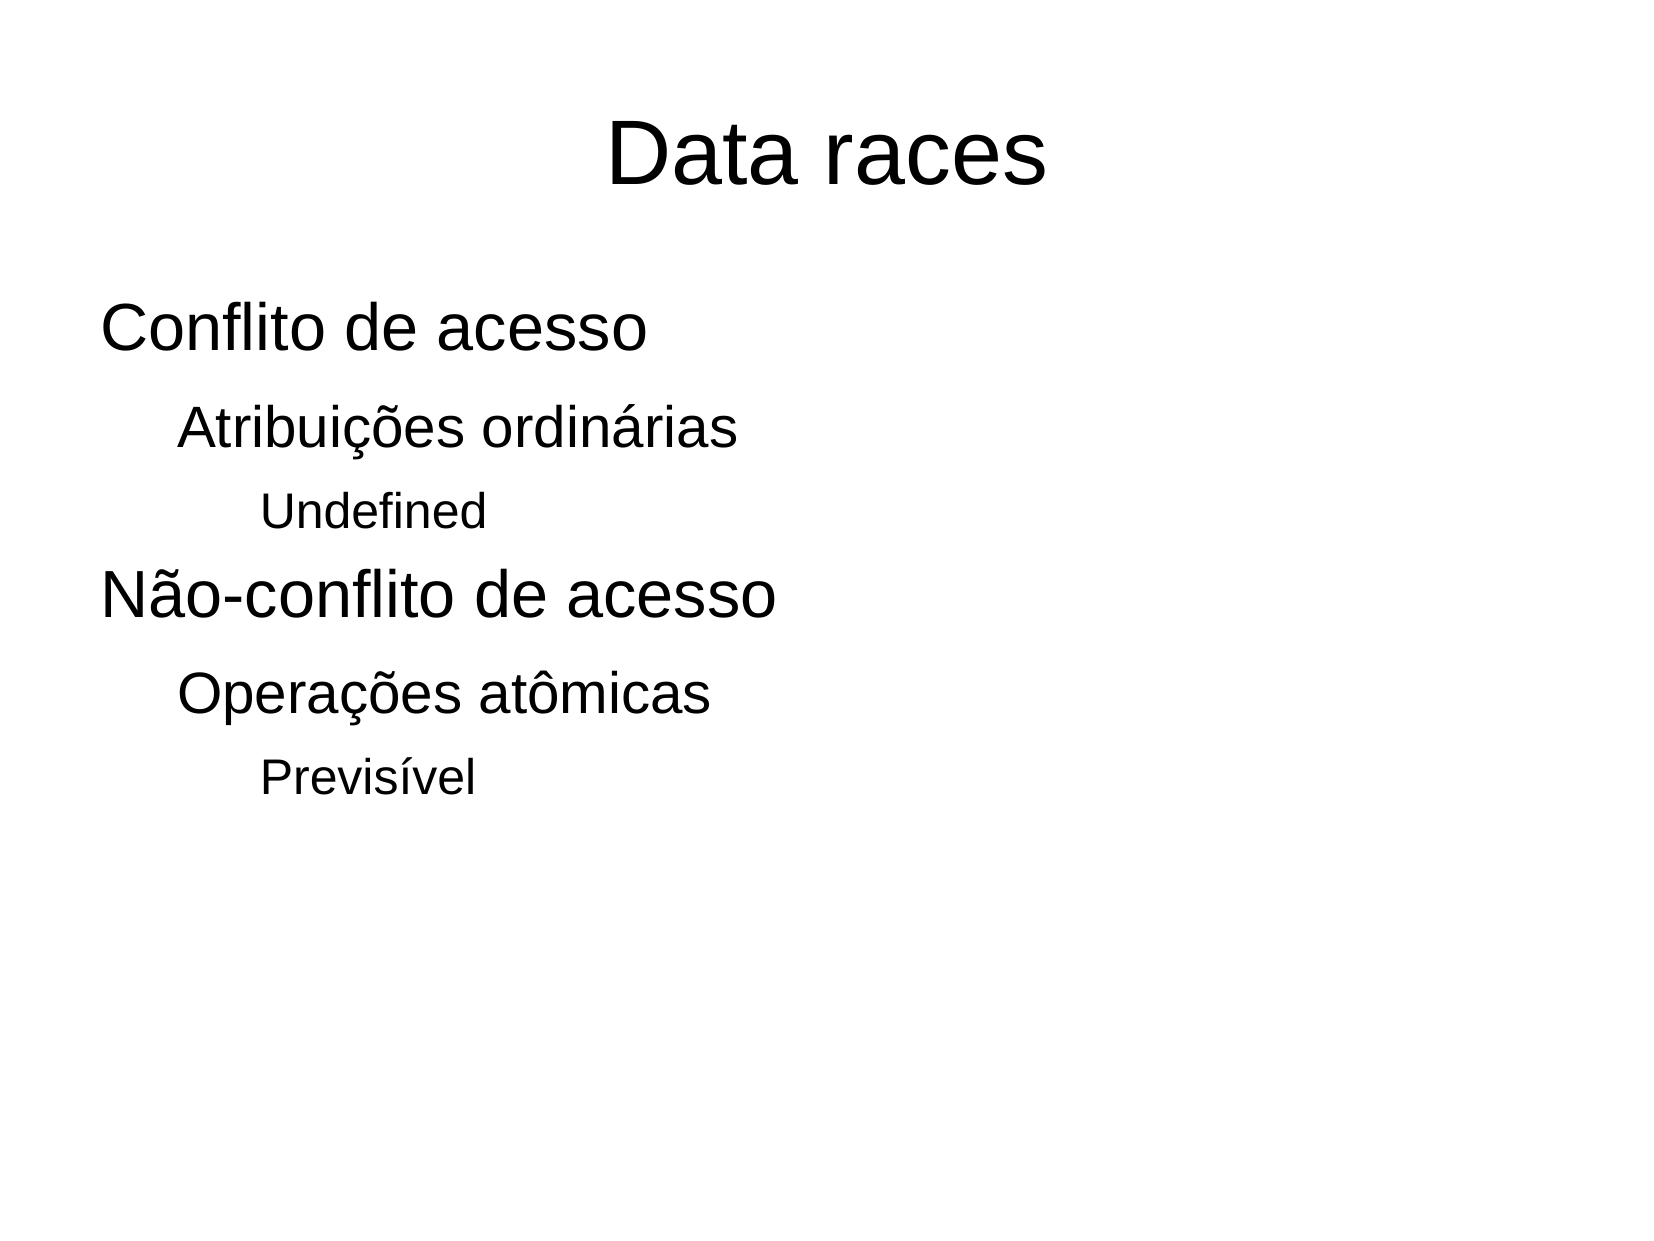

# Data races
Conflito de acesso
Atribuições ordinárias
Undefined
Não-conflito de acesso
Operações atômicas
Previsível